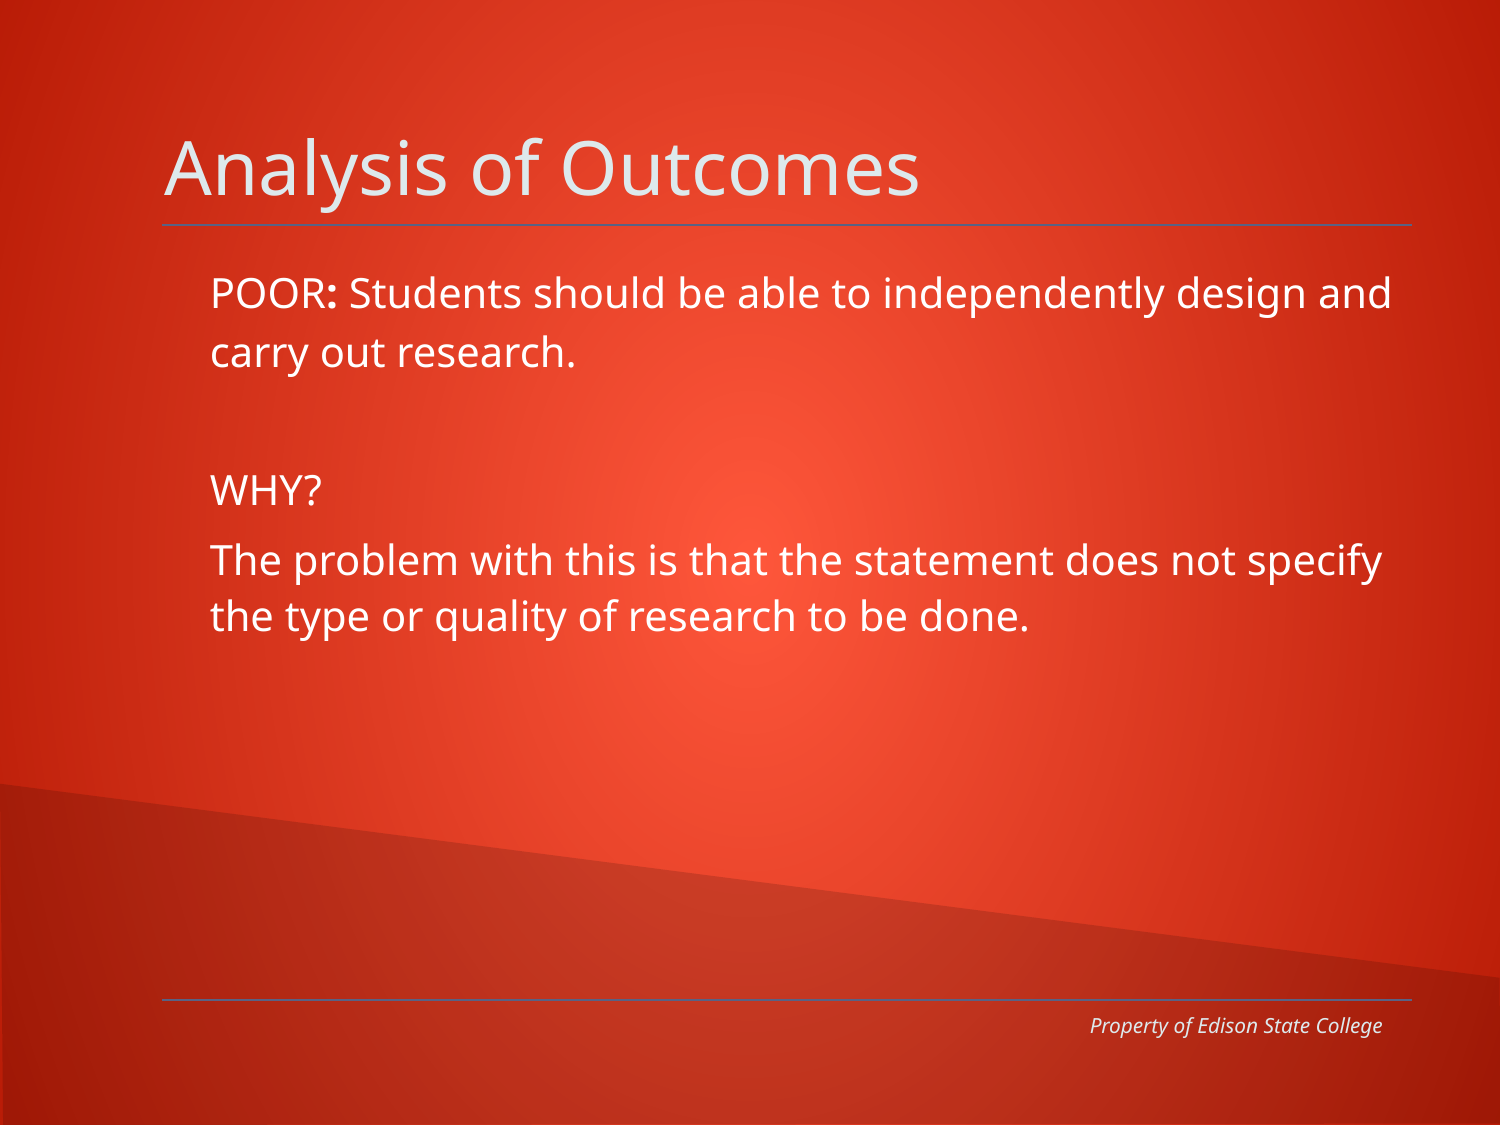

# Analysis of Outcomes
	POOR: Students should be able to independently design and carry out research.
	WHY?
	The problem with this is that the statement does not specify the type or quality of research to be done.
Property of Edison State College